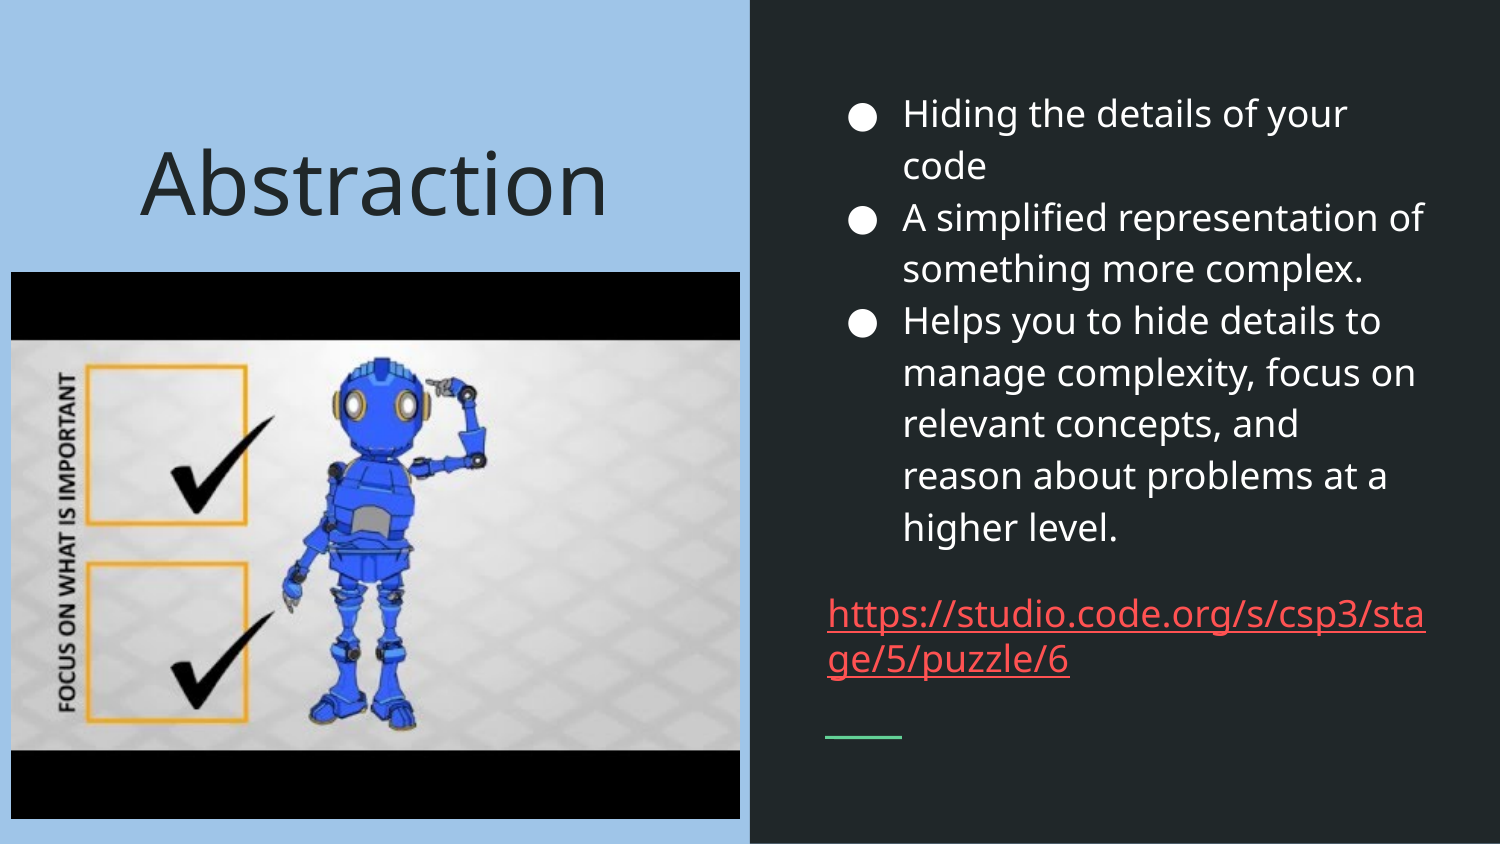

# Abstraction
Hiding the details of your code
A simplified representation of something more complex.
Helps you to hide details to manage complexity, focus on relevant concepts, and reason about problems at a higher level.
https://studio.code.org/s/csp3/stage/5/puzzle/6